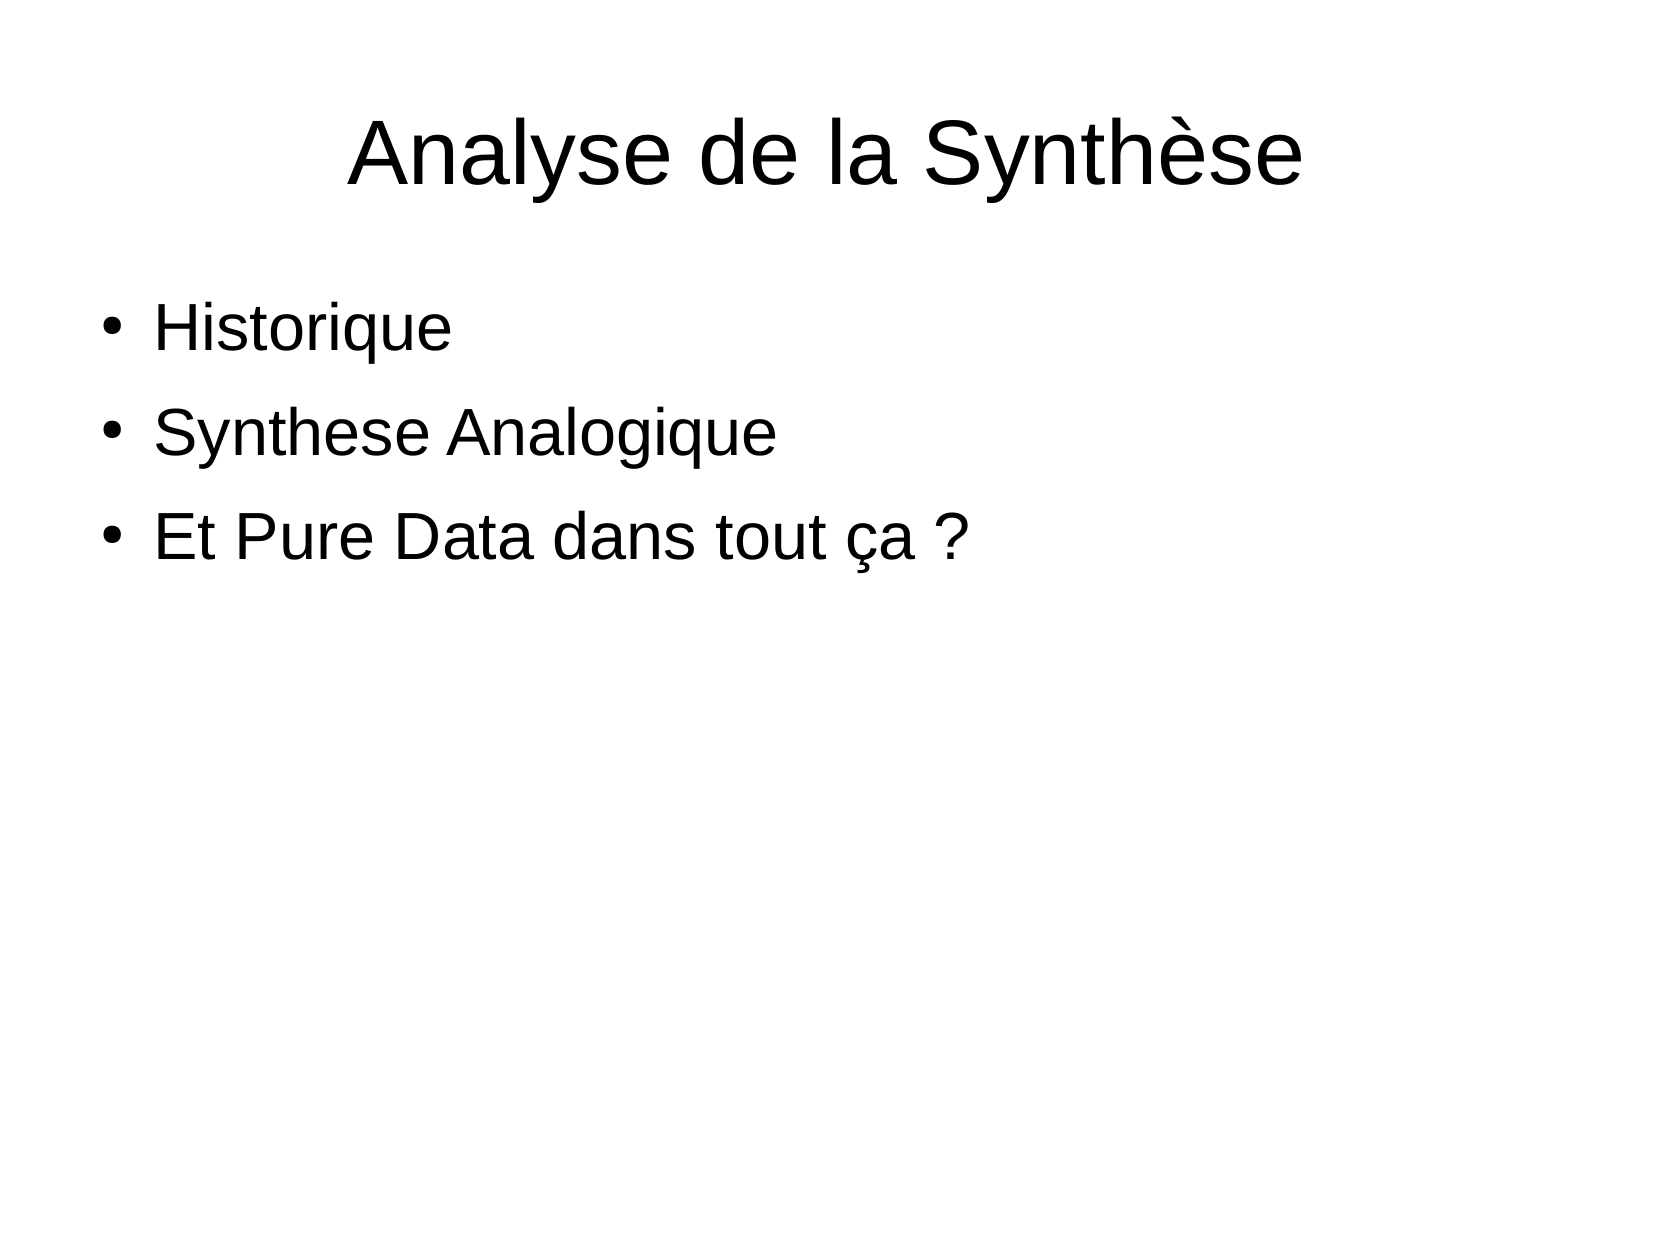

# Analyse de la Synthèse
Historique
Synthese Analogique
Et Pure Data dans tout ça ?